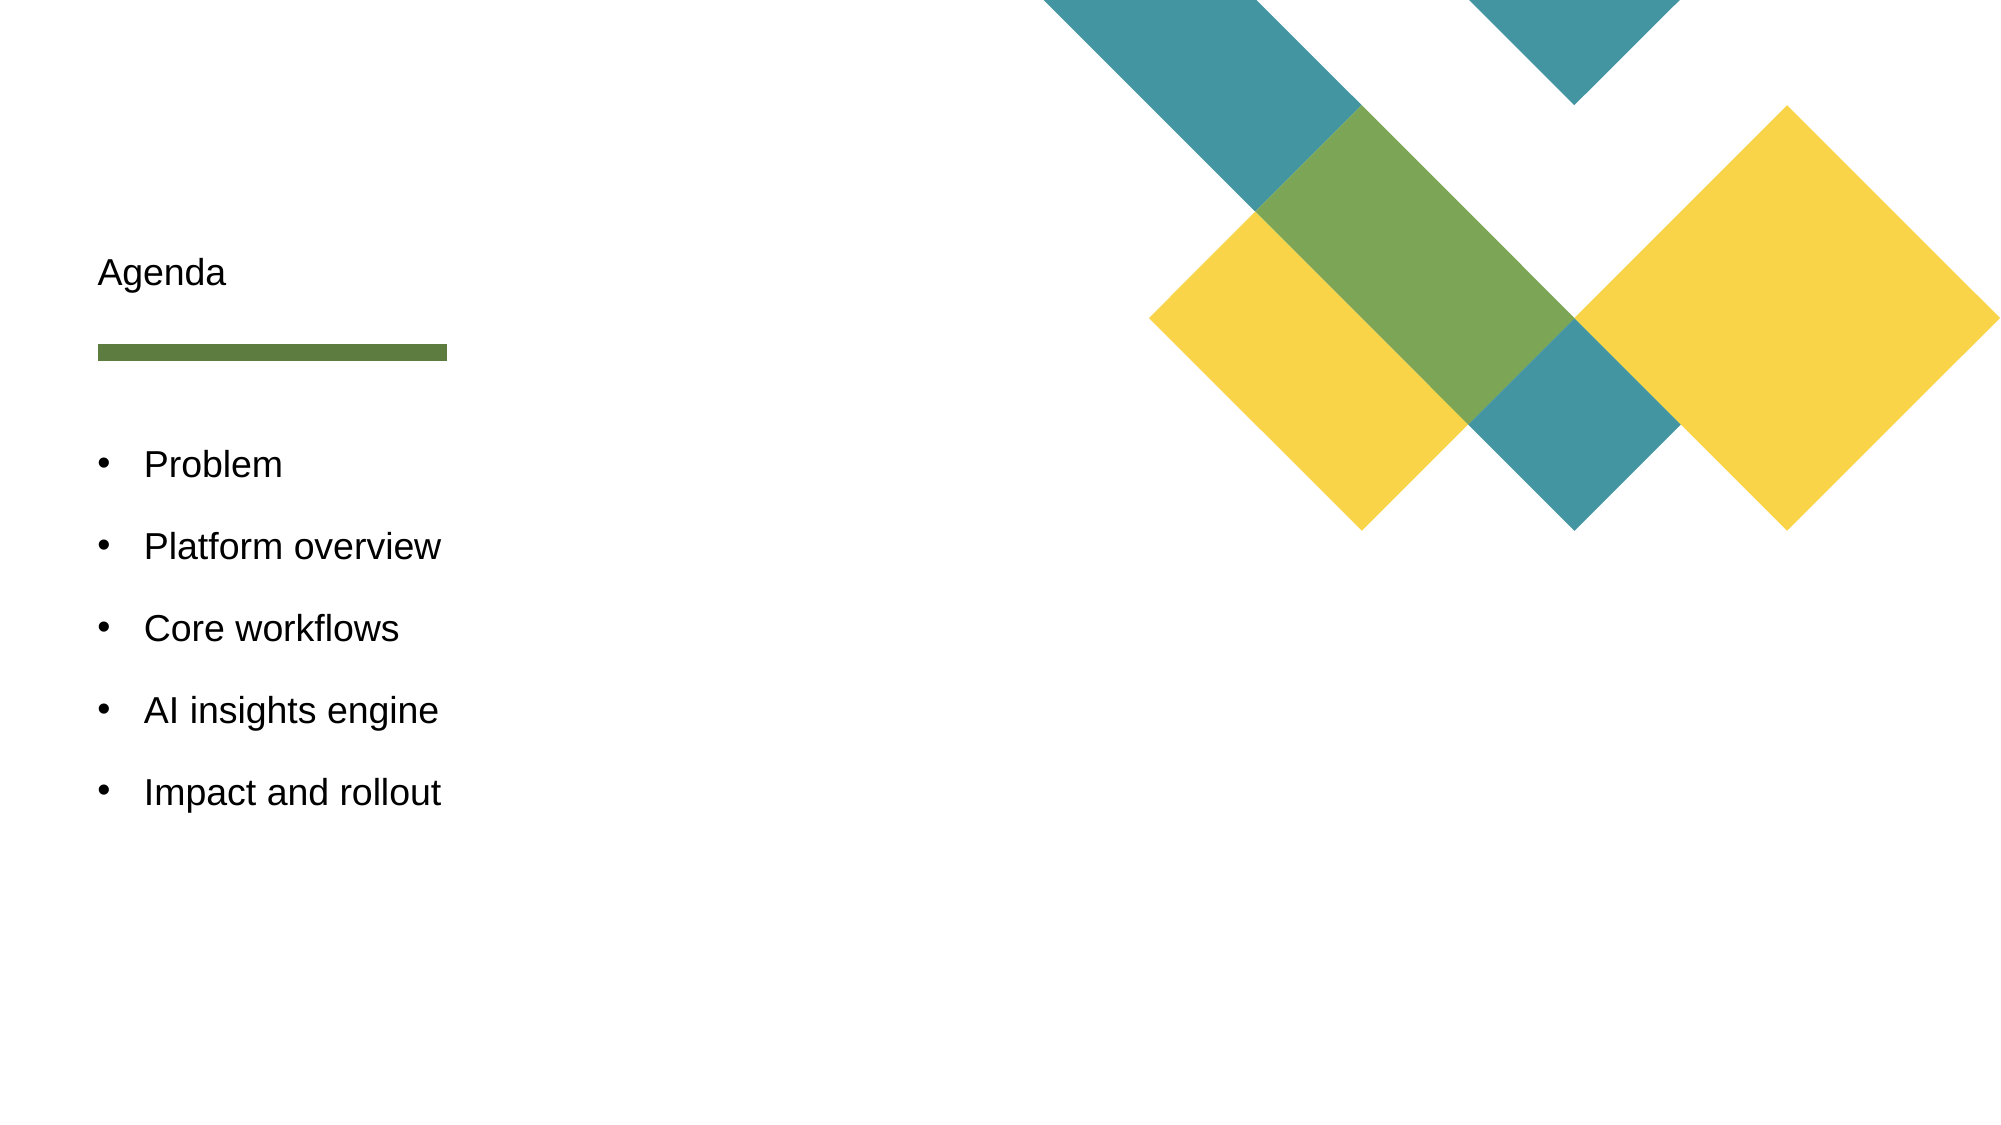

# Agenda
Problem
Platform overview
Core workflows
AI insights engine
Impact and rollout